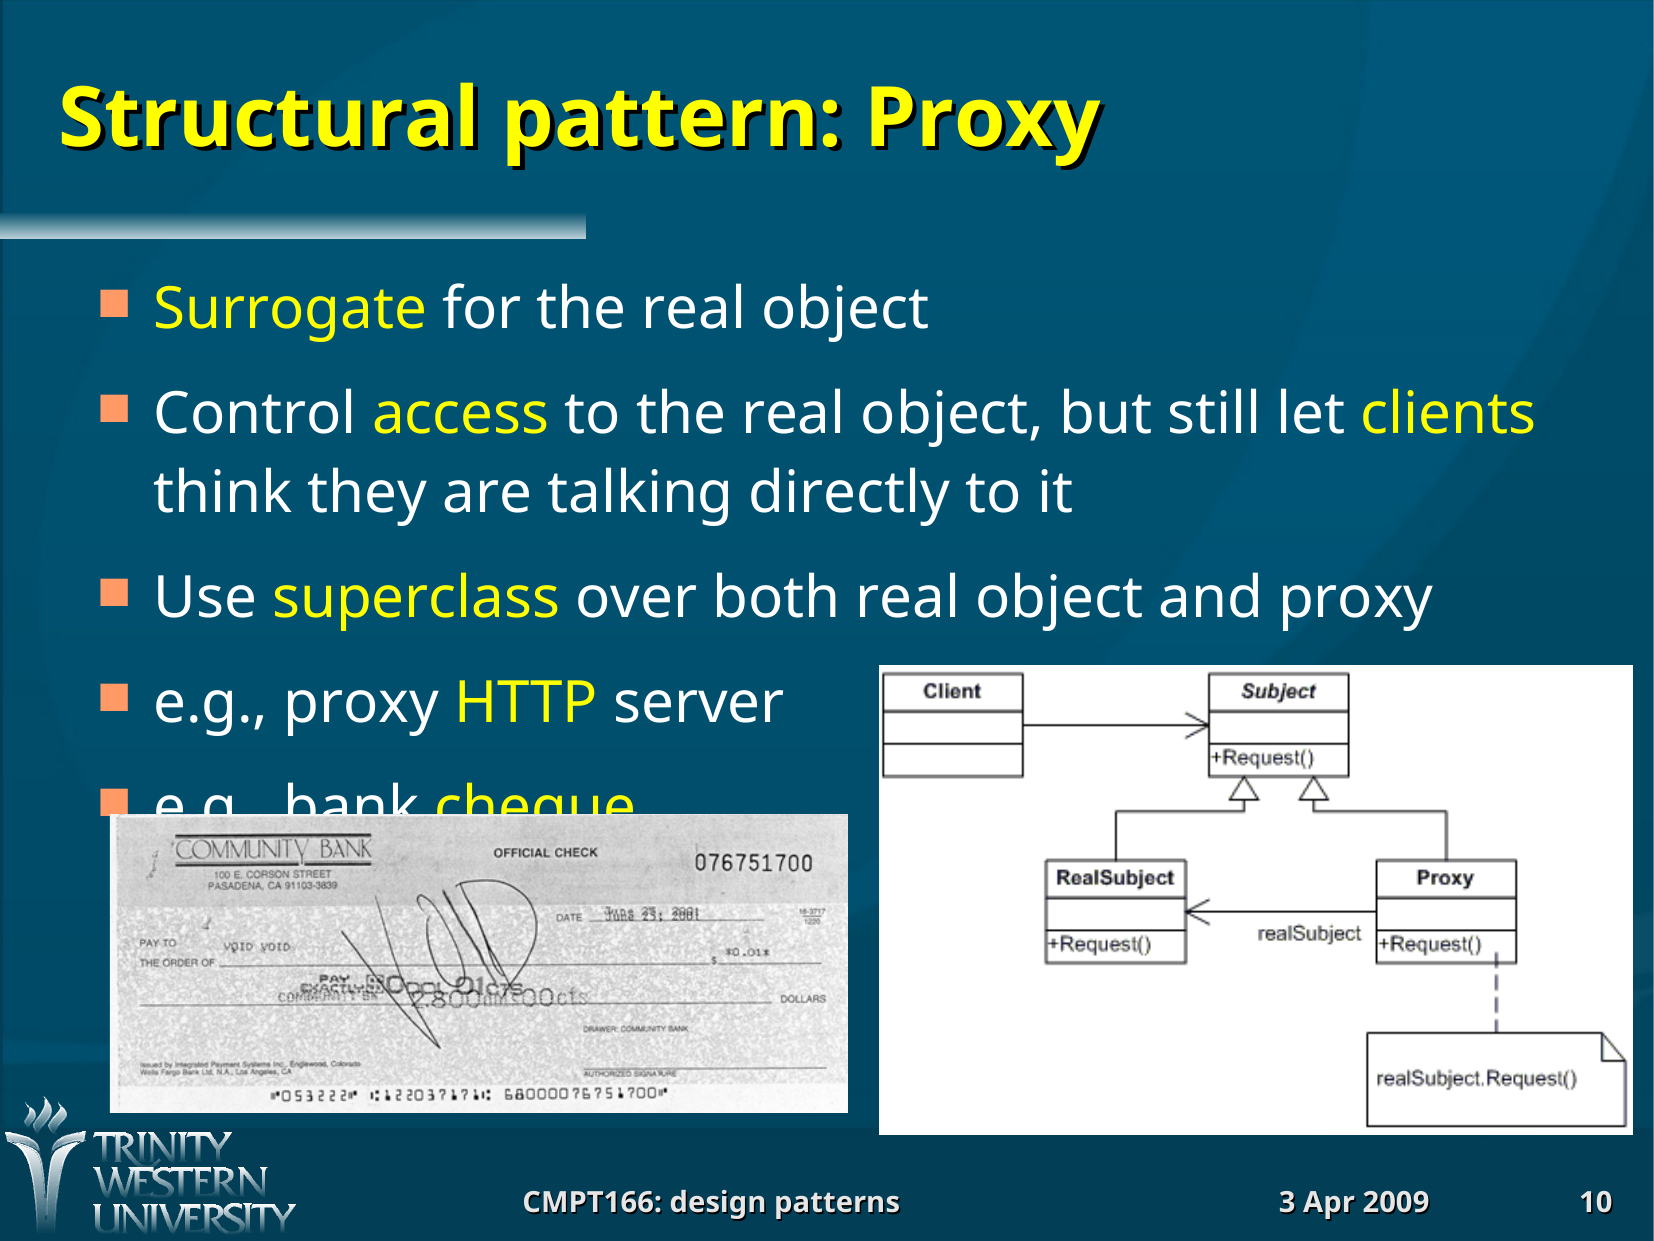

# Structural pattern: Proxy
Surrogate for the real object
Control access to the real object, but still let clients think they are talking directly to it
Use superclass over both real object and proxy
e.g., proxy HTTP server
e.g., bank cheque
CMPT166: design patterns
3 Apr 2009
10